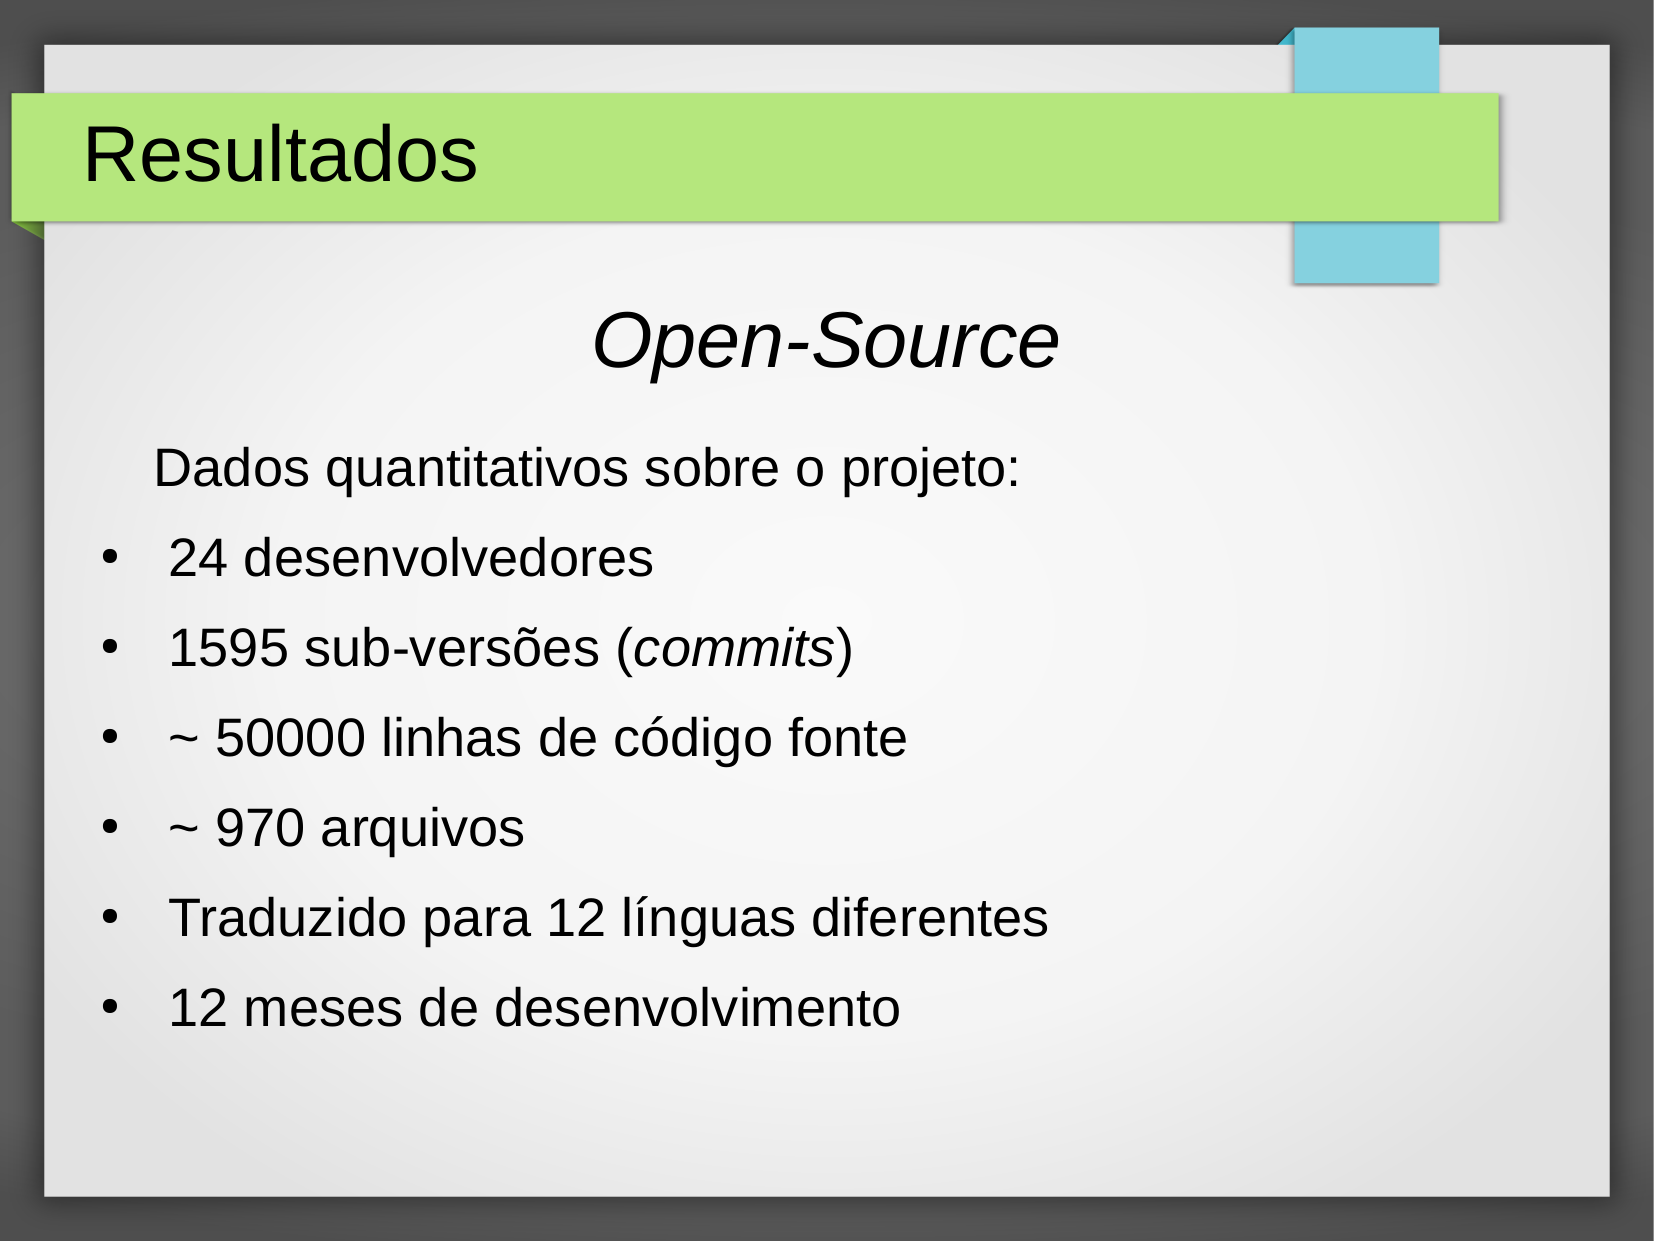

# Resultados
Open-Source
Dados quantitativos sobre o projeto:
 24 desenvolvedores
 1595 sub-versões (commits)
 ~ 50000 linhas de código fonte
 ~ 970 arquivos
 Traduzido para 12 línguas diferentes
 12 meses de desenvolvimento